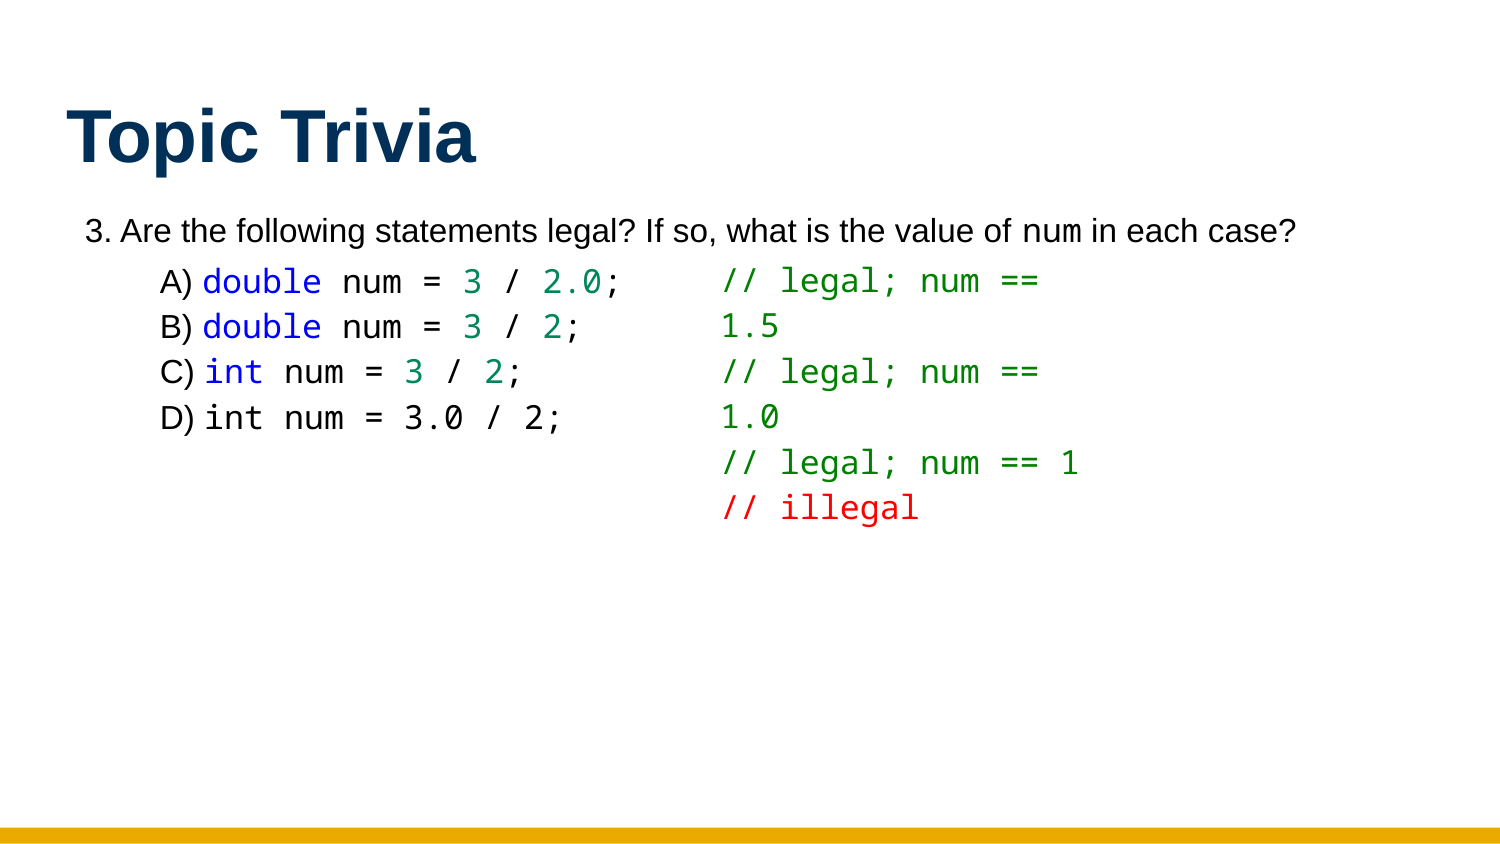

Topic Trivia
# 3. Are the following statements legal? If so, what is the value of num in each case?
A) double num = 3 / 2.0;
B) double num = 3 / 2;
C) int num = 3 / 2;
D) int num = 3.0 / 2;
// legal; num == 1.5
// legal; num == 1.0
// legal; num == 1
// illegal